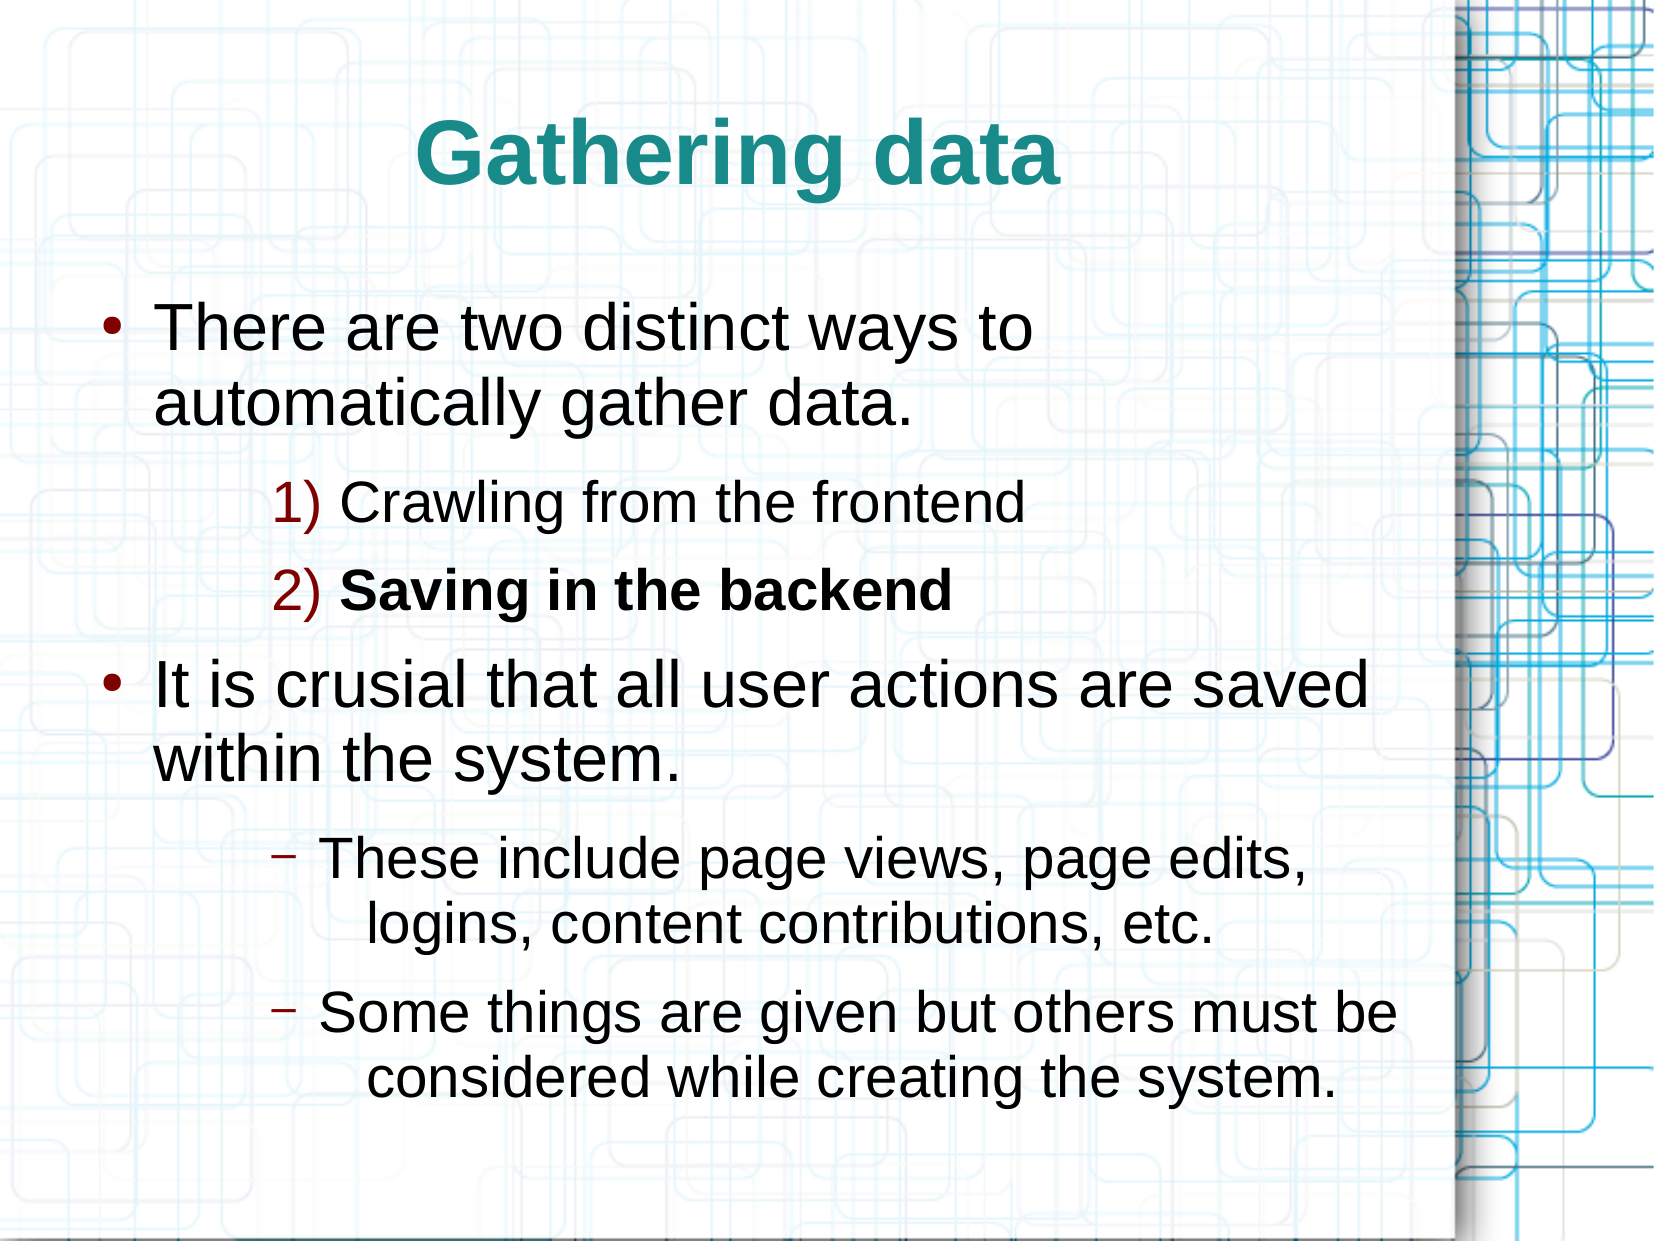

# Gathering data
There are two distinct ways to automatically gather data.
 Crawling from the frontend
 Saving in the backend
It is crusial that all user actions are saved within the system.
These include page views, page edits, logins, content contributions, etc.
Some things are given but others must be considered while creating the system.